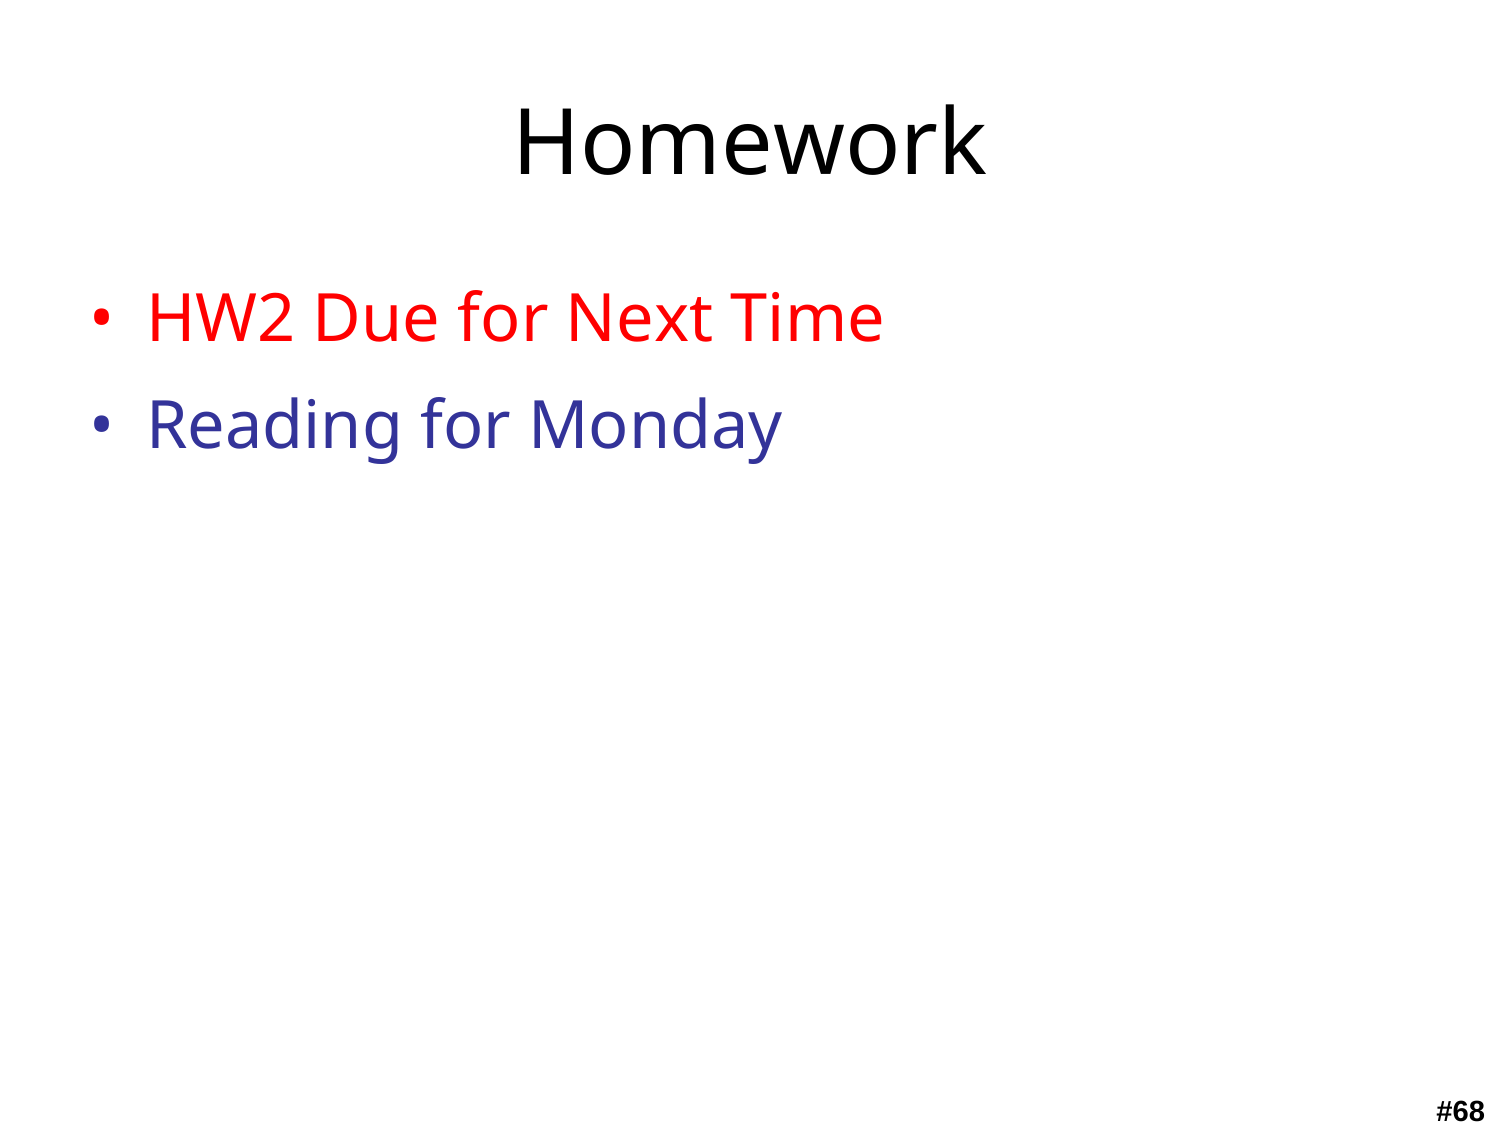

# Homework
HW2 Due for Next Time
Reading for Monday
68